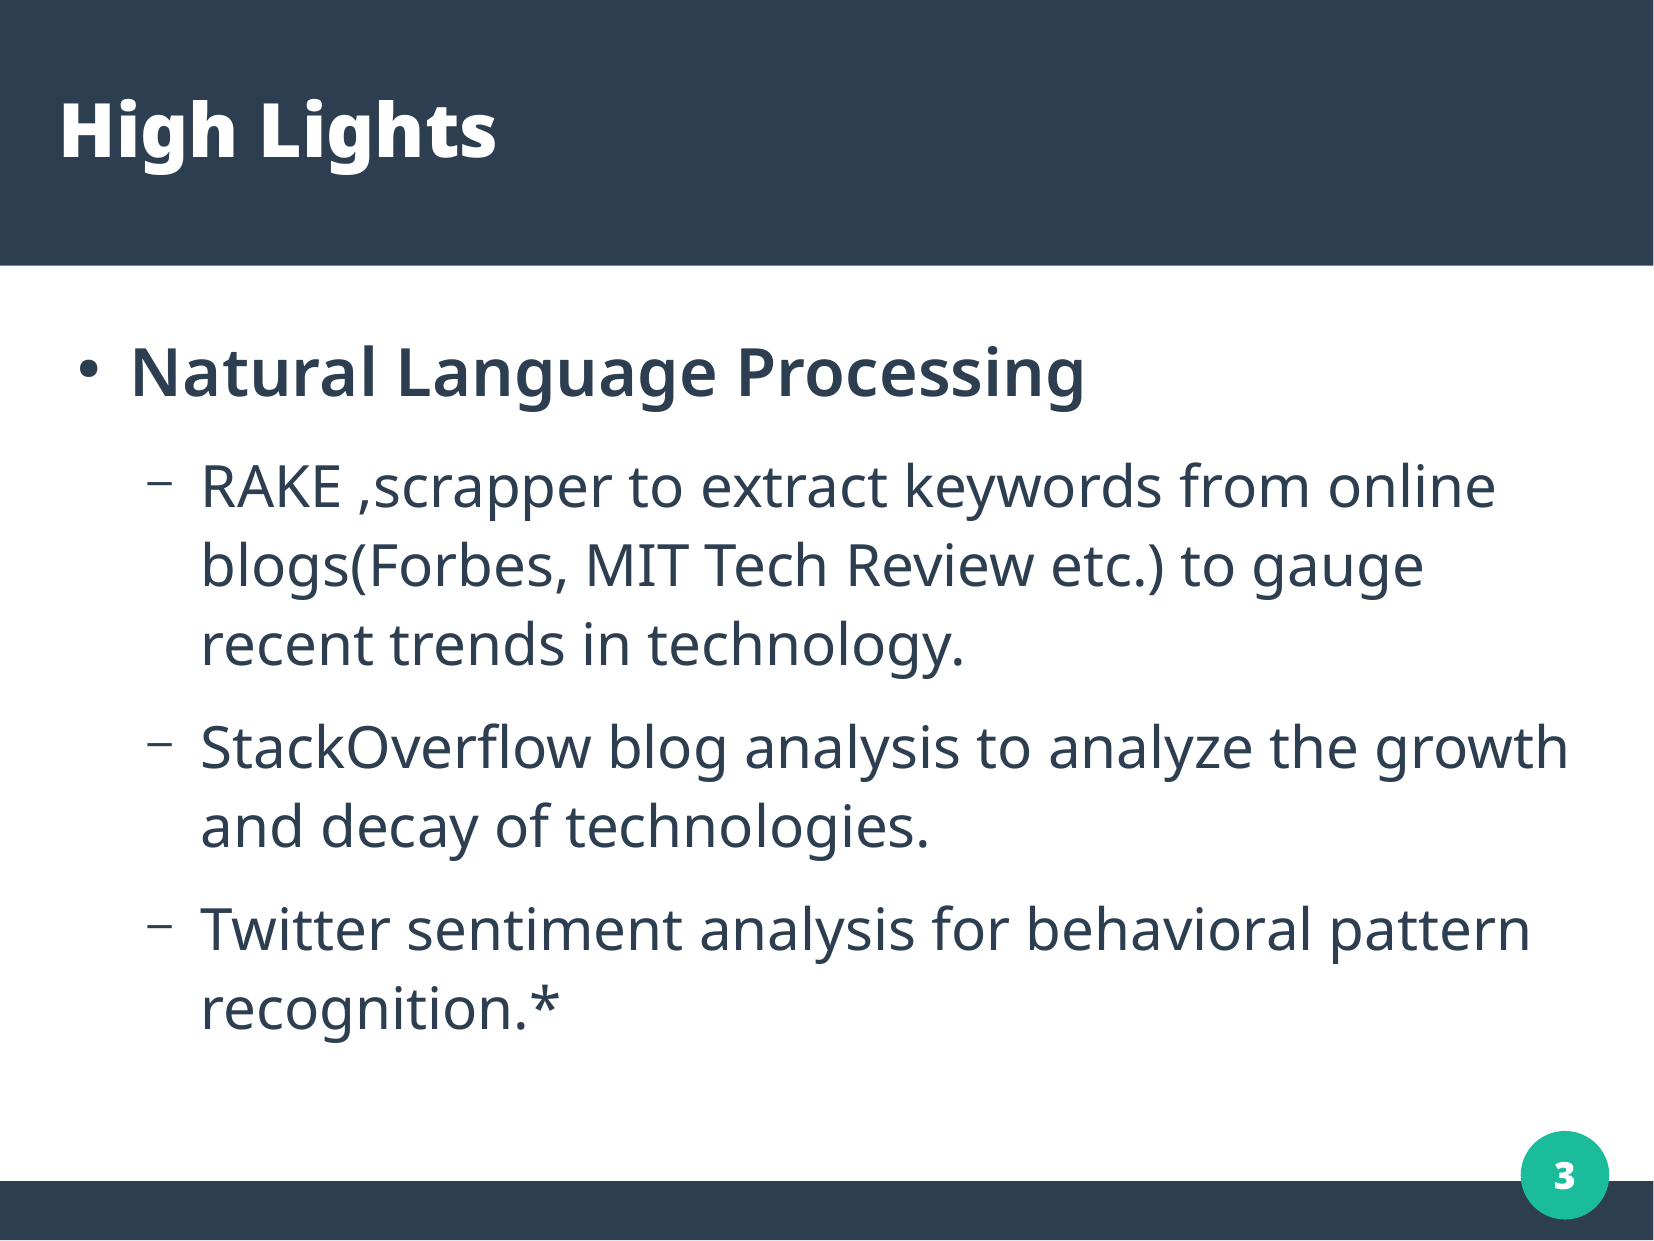

# High Lights
Natural Language Processing
RAKE ,scrapper to extract keywords from online blogs(Forbes, MIT Tech Review etc.) to gauge recent trends in technology.
StackOverflow blog analysis to analyze the growth and decay of technologies.
Twitter sentiment analysis for behavioral pattern recognition.*
3